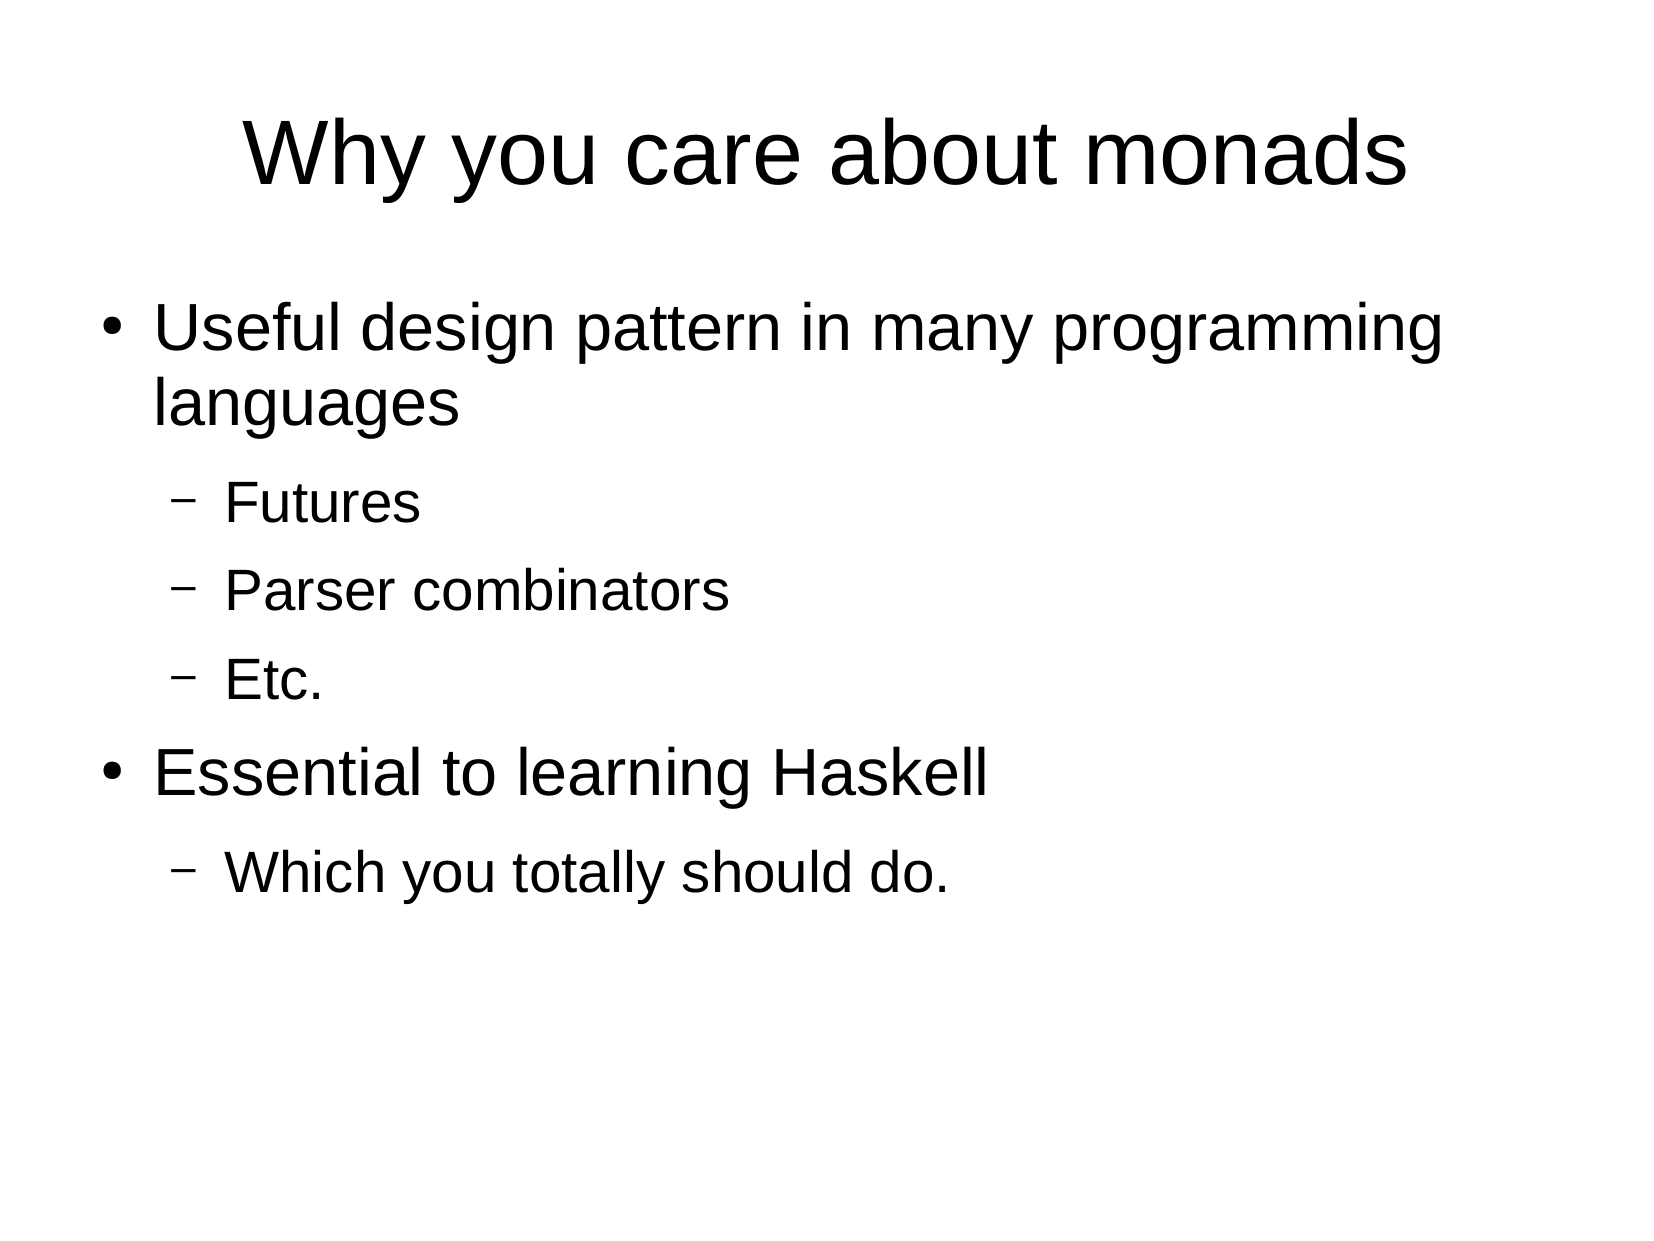

# Why you care about monads
Useful design pattern in many programming languages
Futures
Parser combinators
Etc.
Essential to learning Haskell
Which you totally should do.